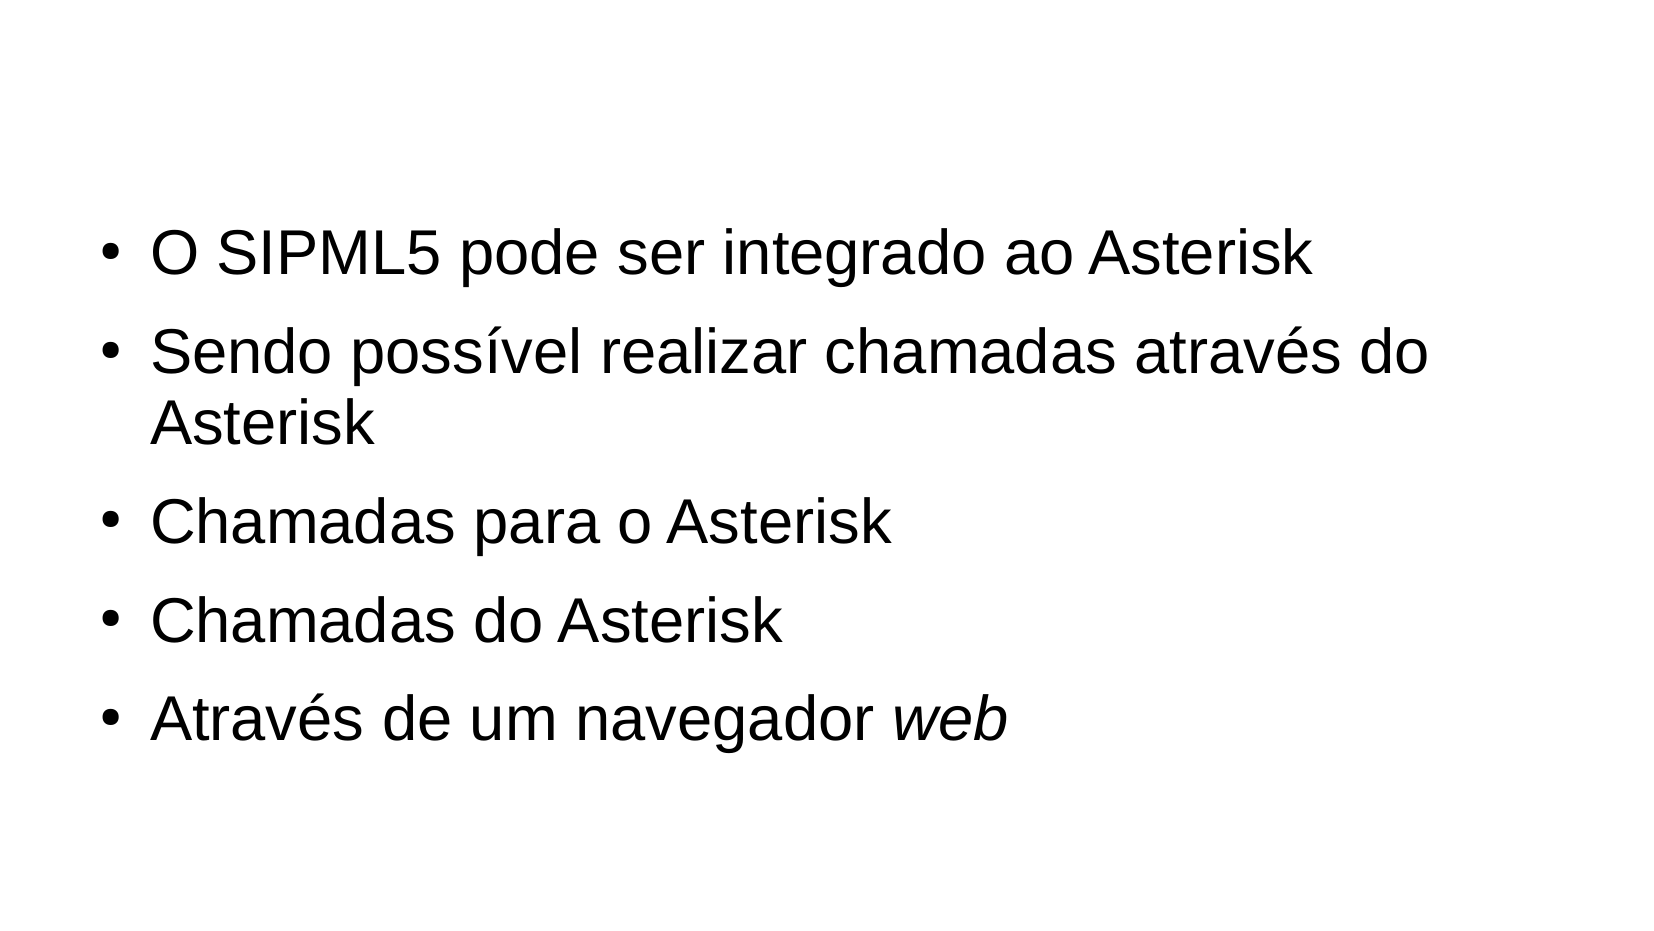

#
O SIPML5 pode ser integrado ao Asterisk
Sendo possível realizar chamadas através do Asterisk
Chamadas para o Asterisk
Chamadas do Asterisk
Através de um navegador web